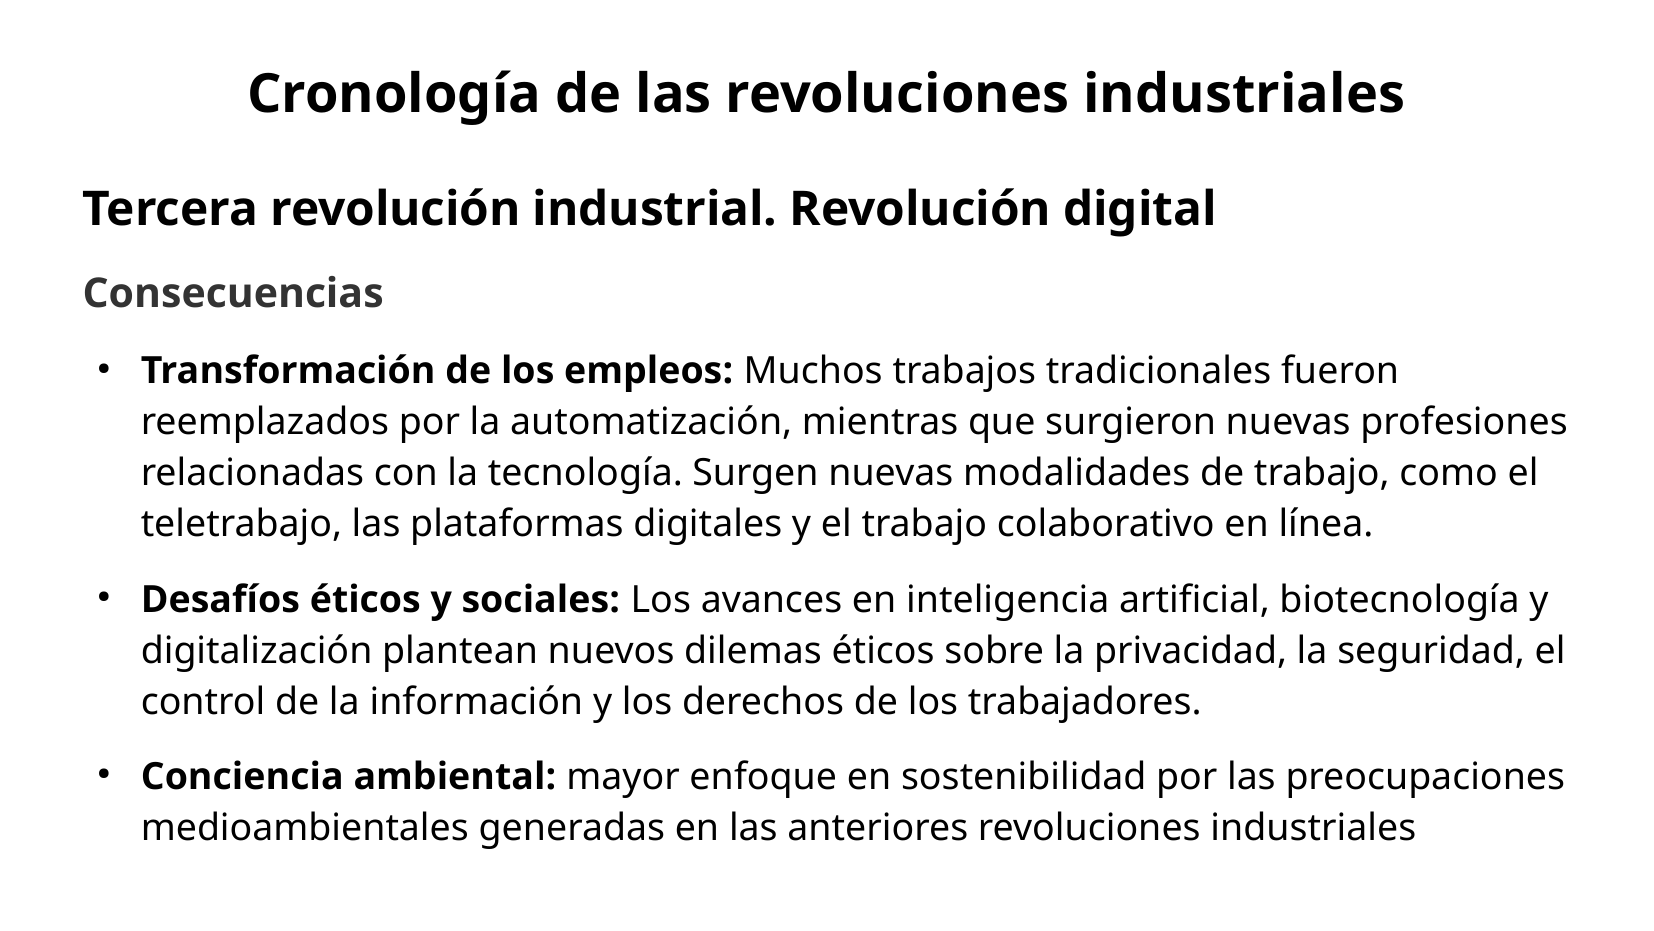

# Cronología de las revoluciones industriales
Tercera revolución industrial. Revolución digital
Consecuencias
Transformación de los empleos: Muchos trabajos tradicionales fueron reemplazados por la automatización, mientras que surgieron nuevas profesiones relacionadas con la tecnología. Surgen nuevas modalidades de trabajo, como el teletrabajo, las plataformas digitales y el trabajo colaborativo en línea.
Desafíos éticos y sociales: Los avances en inteligencia artificial, biotecnología y digitalización plantean nuevos dilemas éticos sobre la privacidad, la seguridad, el control de la información y los derechos de los trabajadores.
Conciencia ambiental: mayor enfoque en sostenibilidad por las preocupaciones medioambientales generadas en las anteriores revoluciones industriales